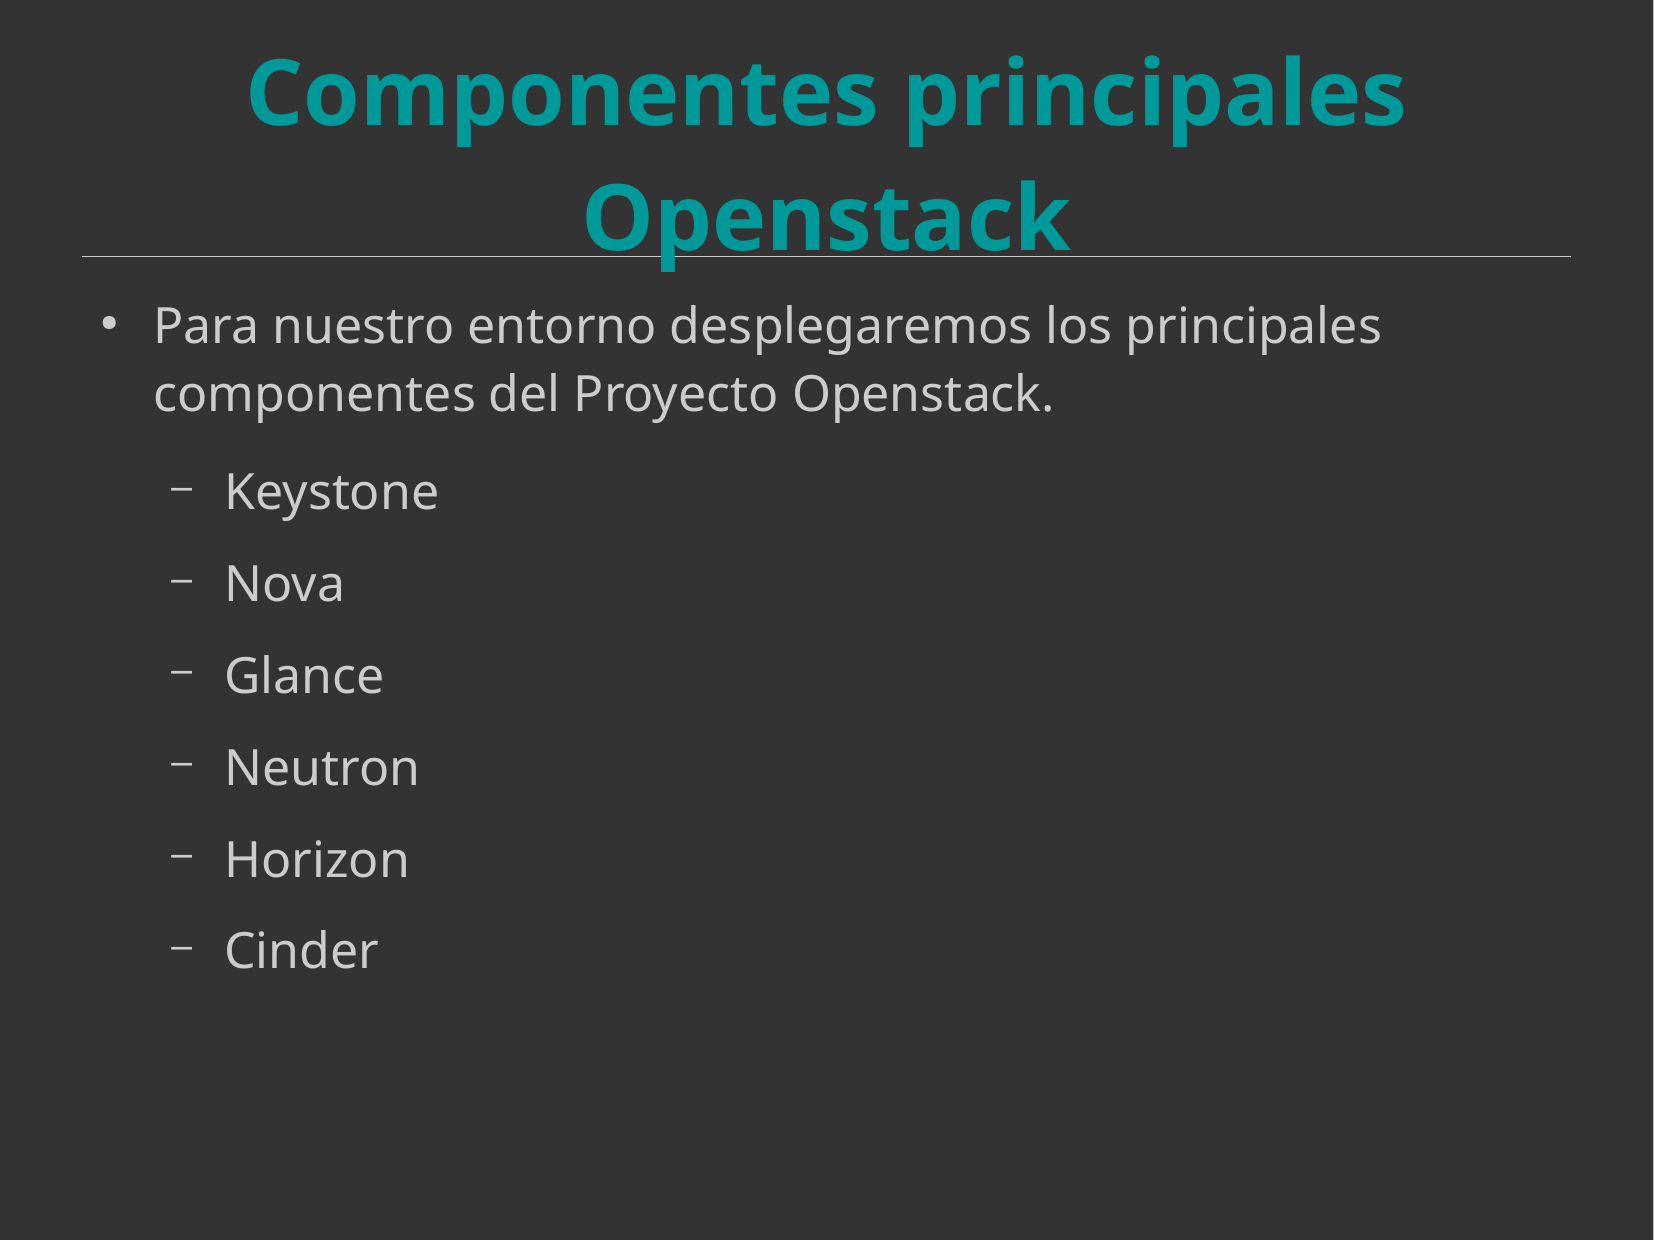

# Componentes principales Openstack
Para nuestro entorno desplegaremos los principales componentes del Proyecto Openstack.
Keystone
Nova
Glance
Neutron
Horizon
Cinder